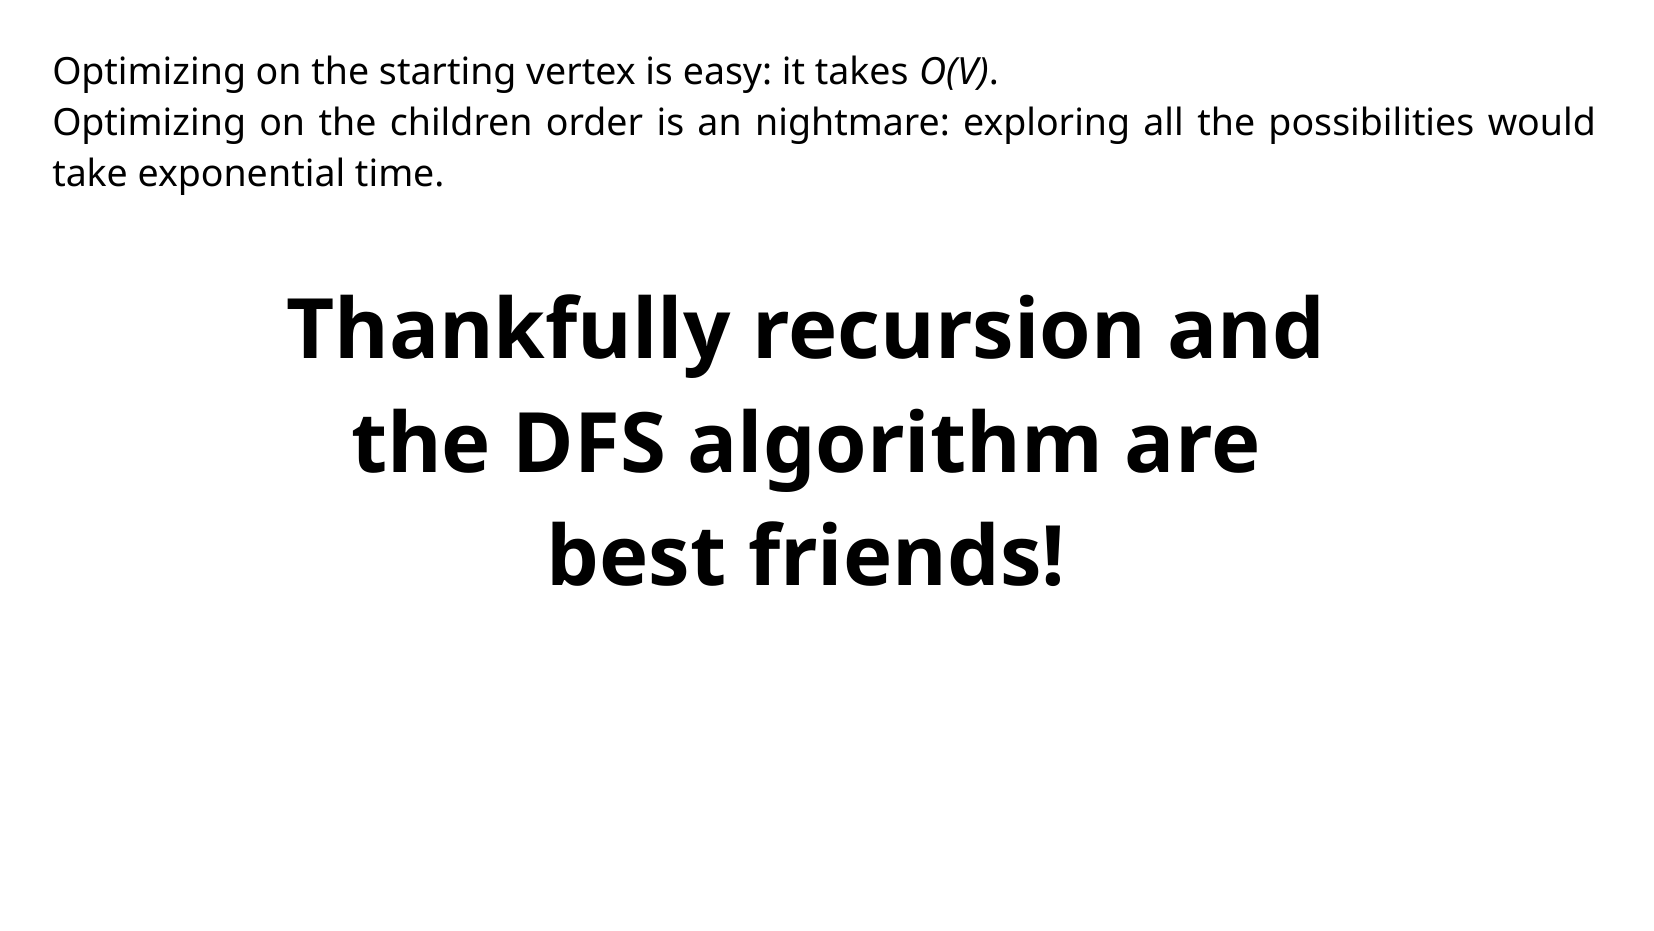

Optimizing on the starting vertex is easy: it takes O(V).
Optimizing on the children order is an nightmare: exploring all the possibilities would take exponential time.
Thankfully recursion and the DFS algorithm are best friends!